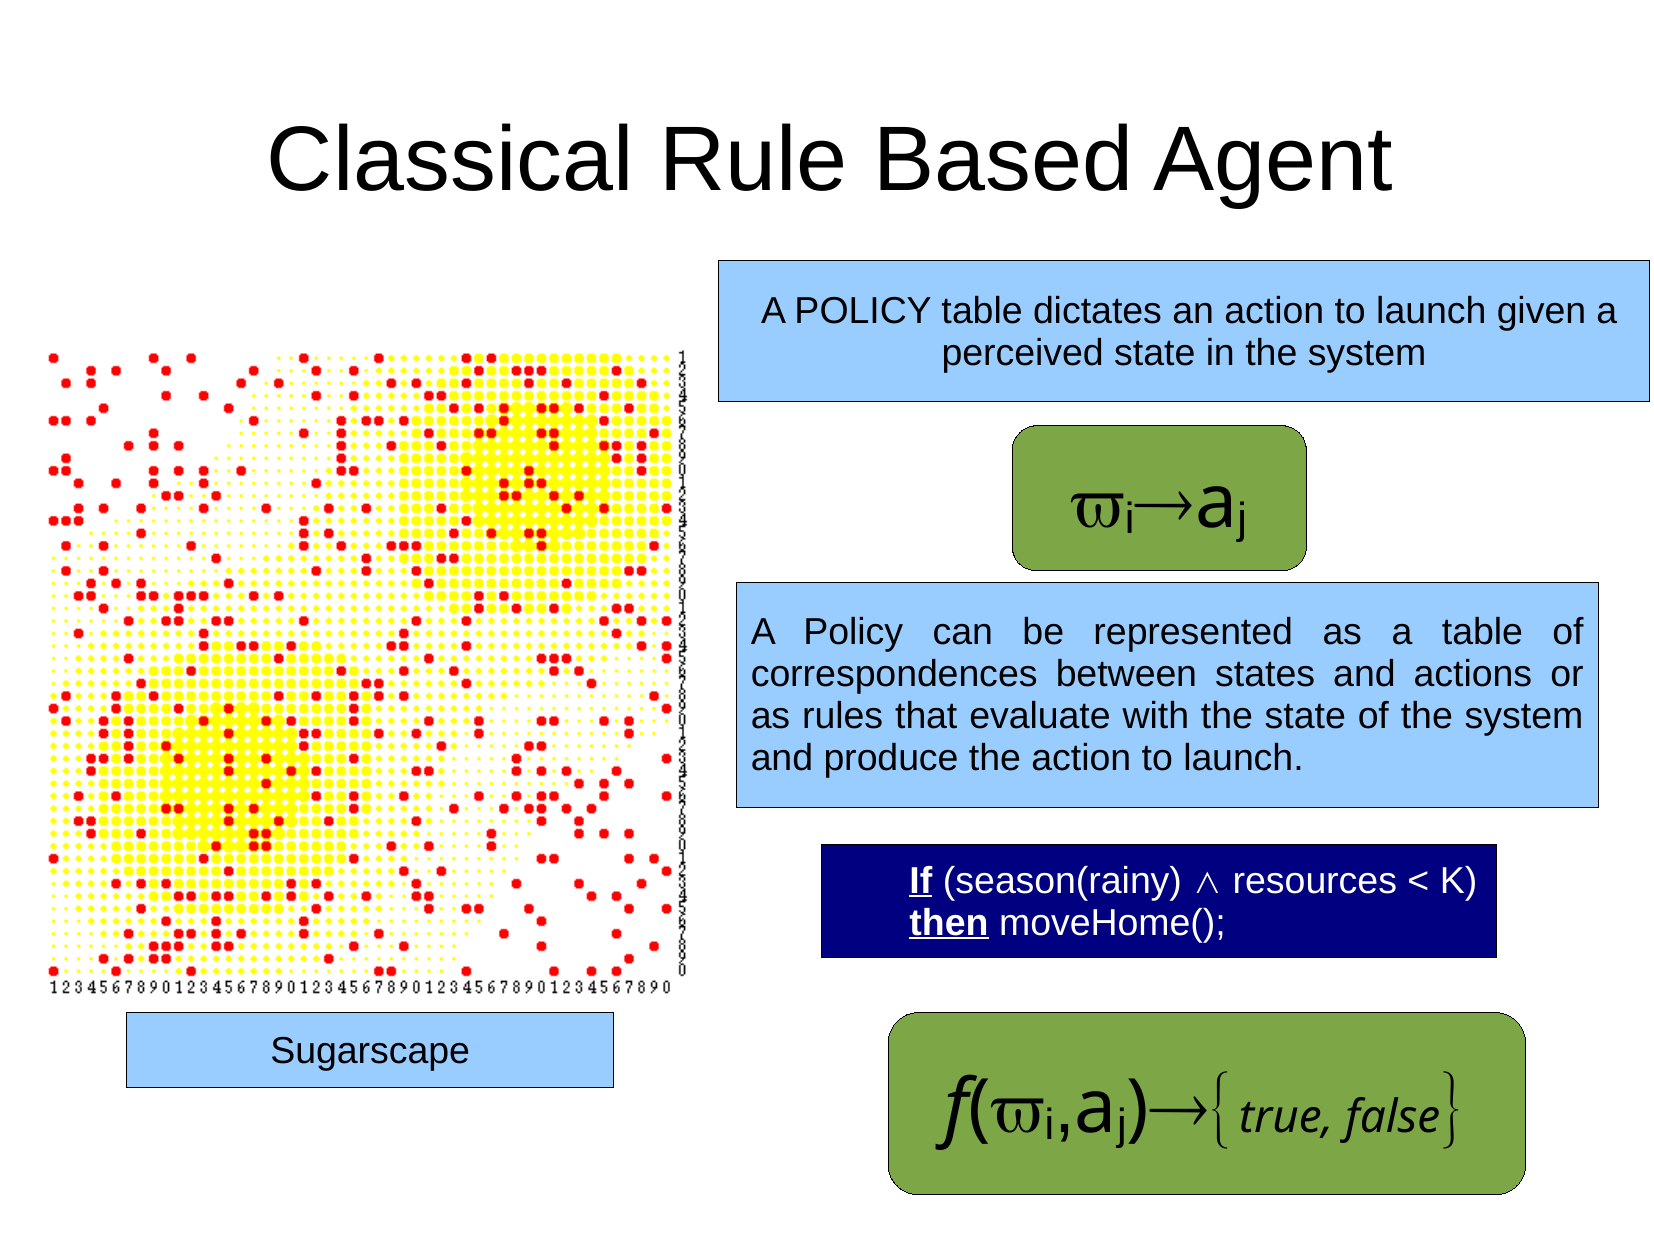

# Classical Rule Based Agent
 A POLICY table dictates an action to launch given a
perceived state in the system
ϖiaj
A Policy can be represented as a table of correspondences between states and actions or as rules that evaluate with the state of the system and produce the action to launch.
 If (season(rainy) ∧ resources < K)
 then moveHome();
Sugarscape
f(ϖi,aj){true, false}